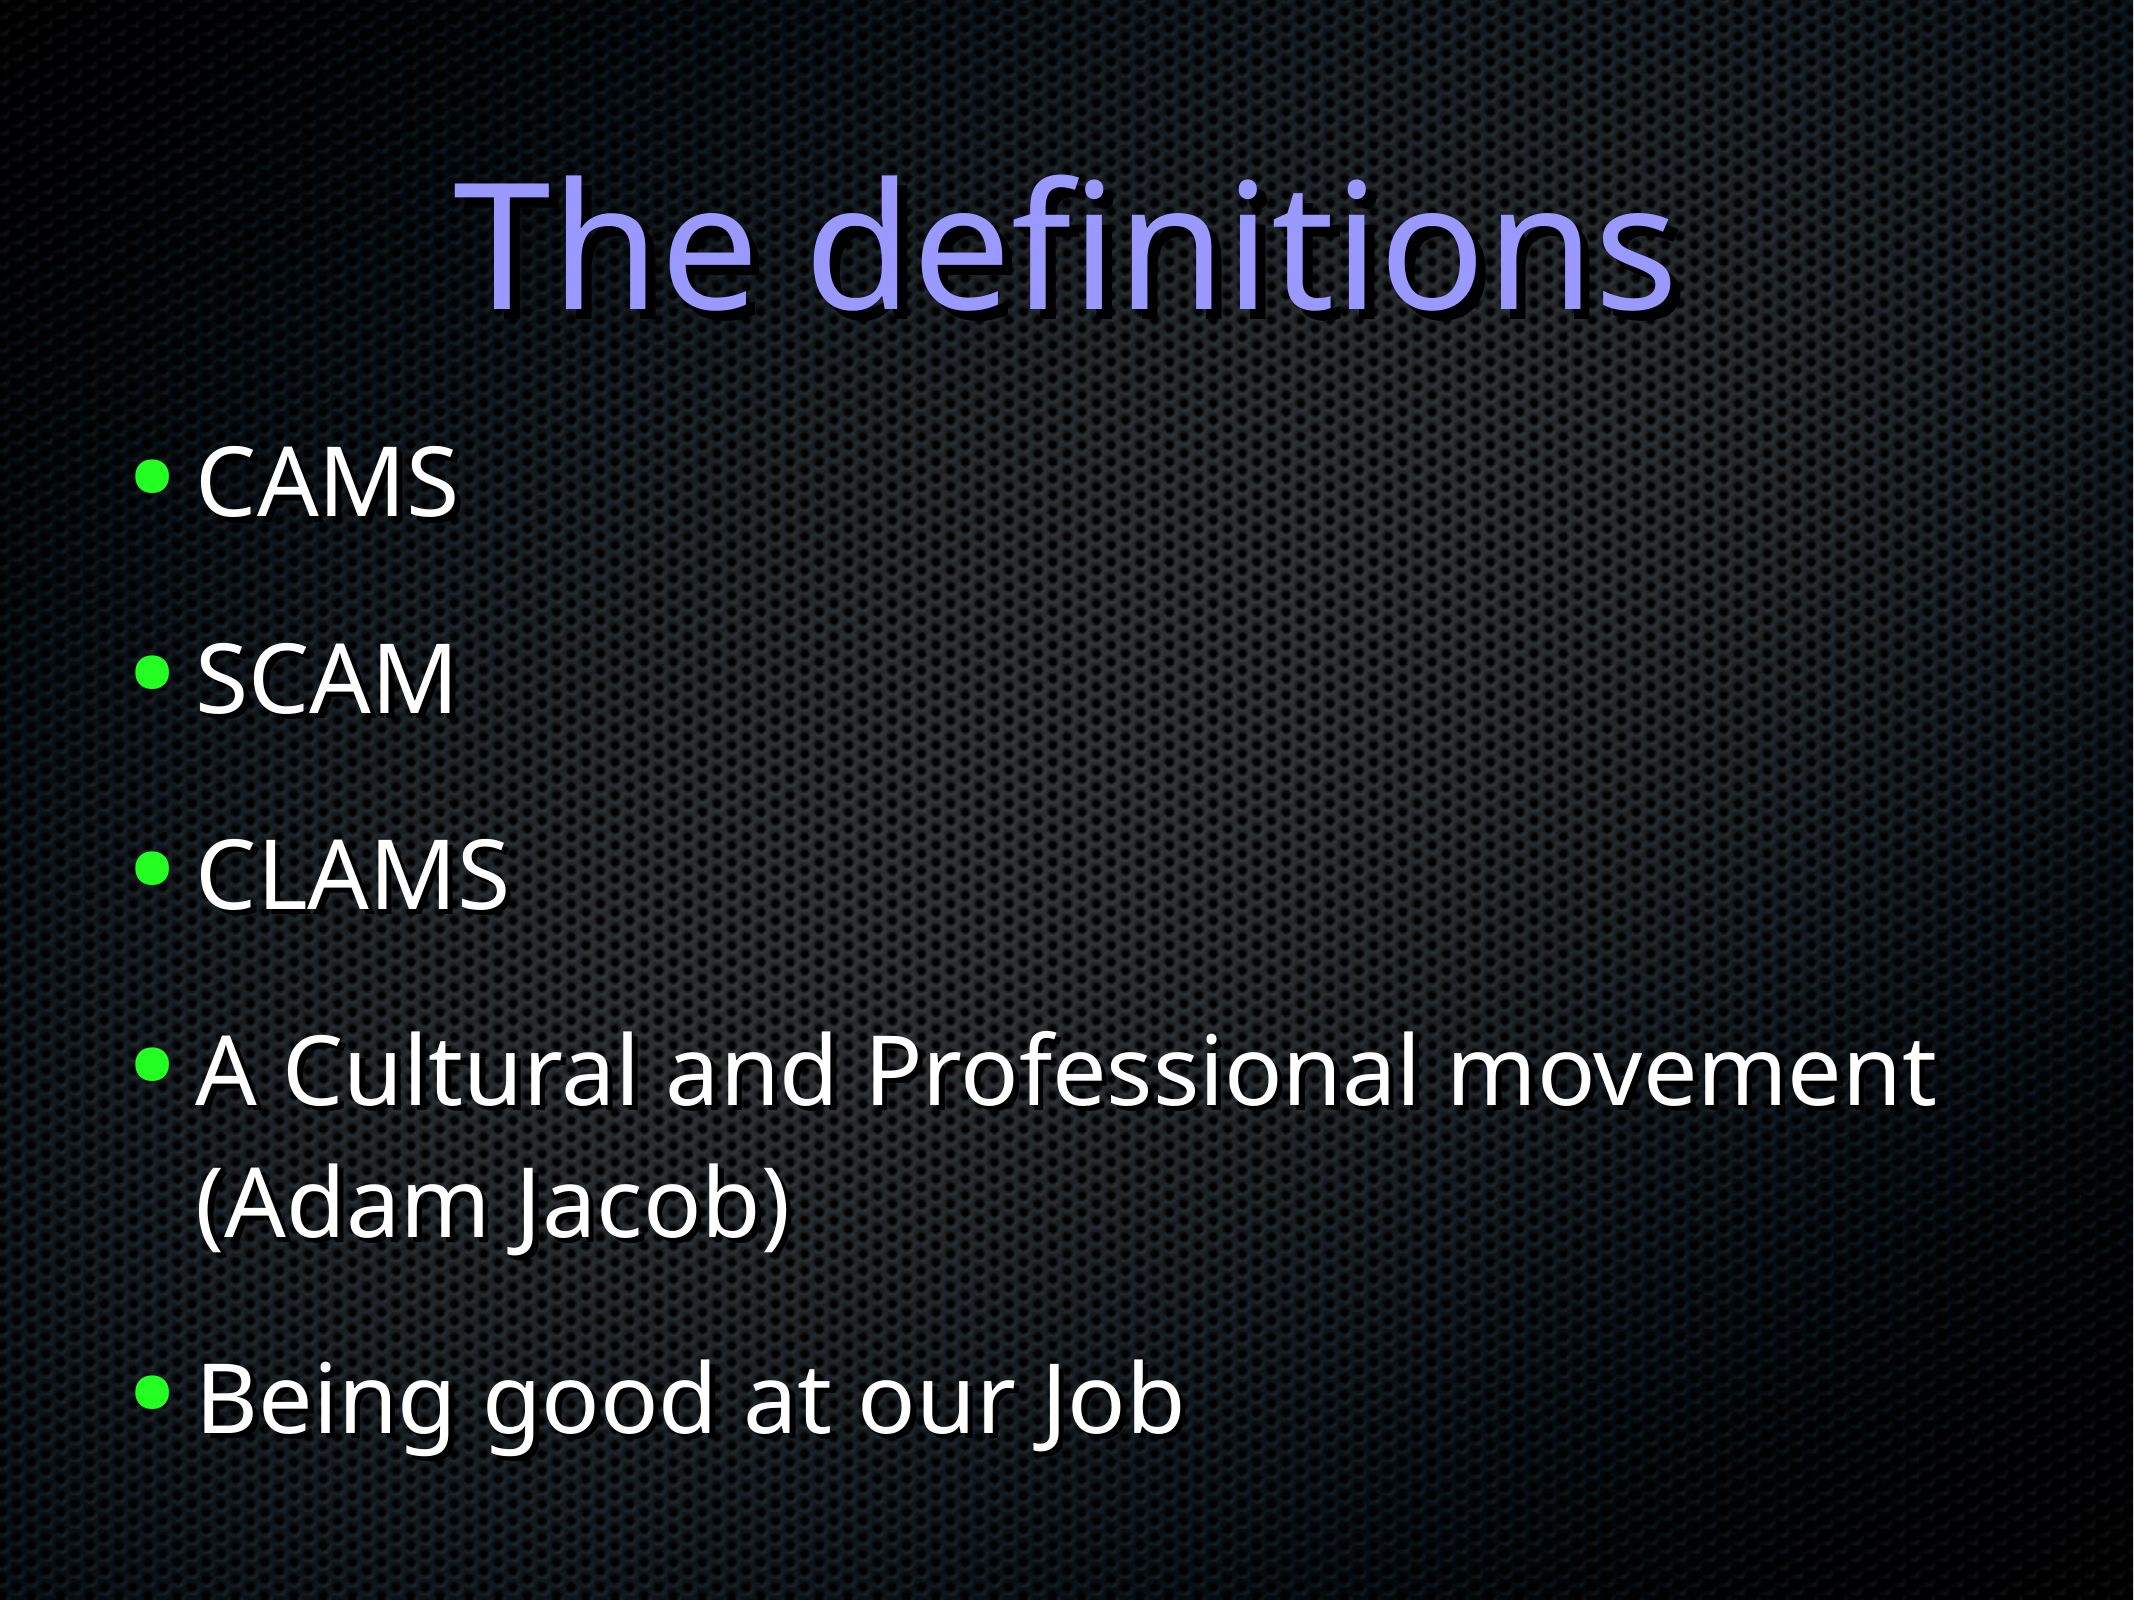

# The definitions
CAMS
SCAM
CLAMS
A Cultural and Professional movement (Adam Jacob)
Being good at our Job